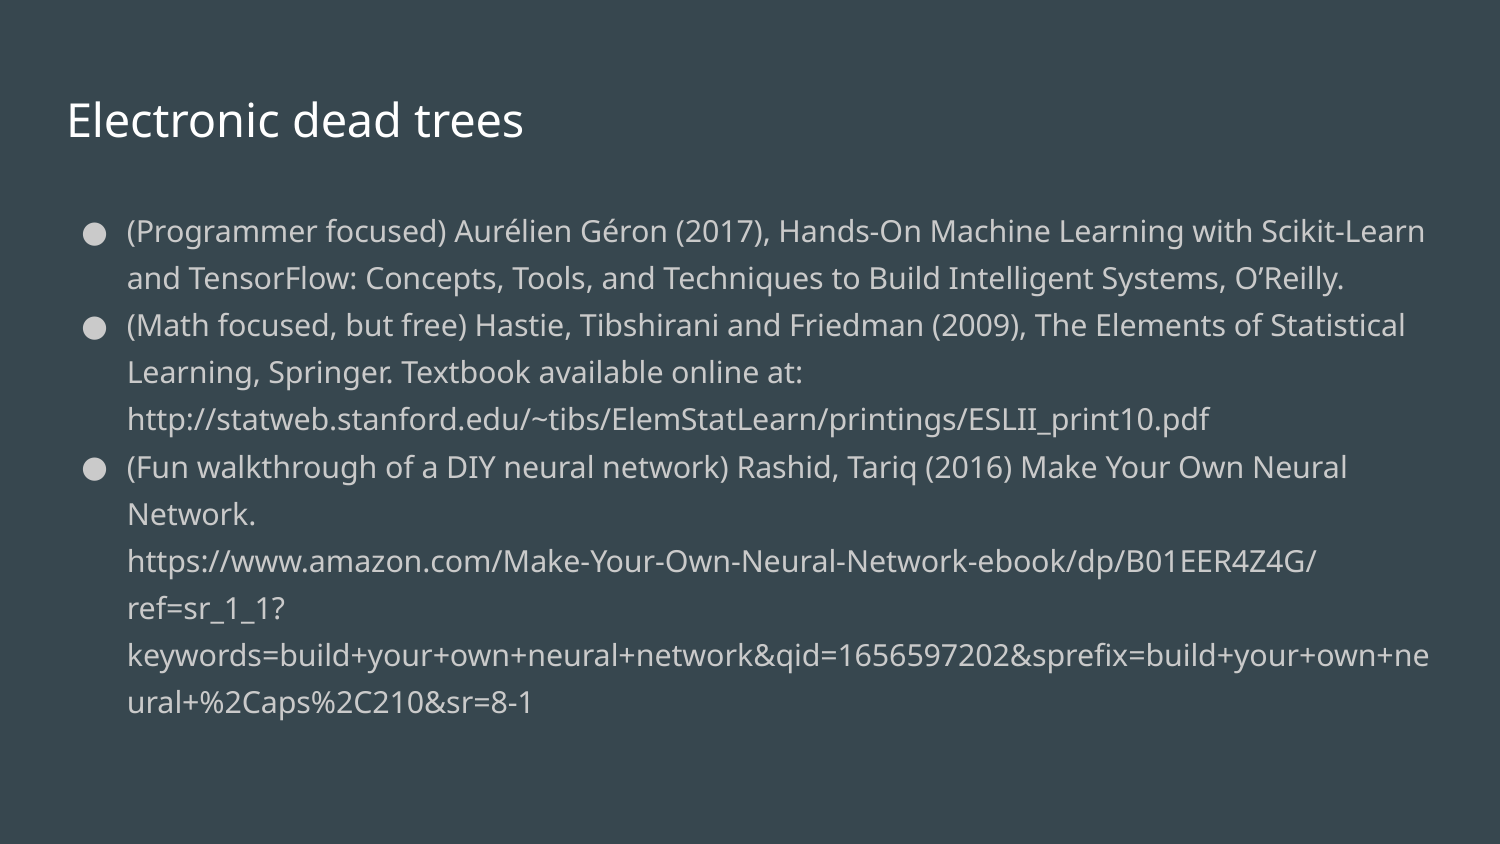

# Electronic dead trees
(Programmer focused) Aurélien Géron (2017), Hands-On Machine Learning with Scikit-Learn and TensorFlow: Concepts, Tools, and Techniques to Build Intelligent Systems, O’Reilly.
(Math focused, but free) Hastie, Tibshirani and Friedman (2009), The Elements of Statistical Learning, Springer. Textbook available online at: http://statweb.stanford.edu/~tibs/ElemStatLearn/printings/ESLII_print10.pdf
(Fun walkthrough of a DIY neural network) Rashid, Tariq (2016) Make Your Own Neural Network. https://www.amazon.com/Make-Your-Own-Neural-Network-ebook/dp/B01EER4Z4G/ref=sr_1_1?keywords=build+your+own+neural+network&qid=1656597202&sprefix=build+your+own+neural+%2Caps%2C210&sr=8-1